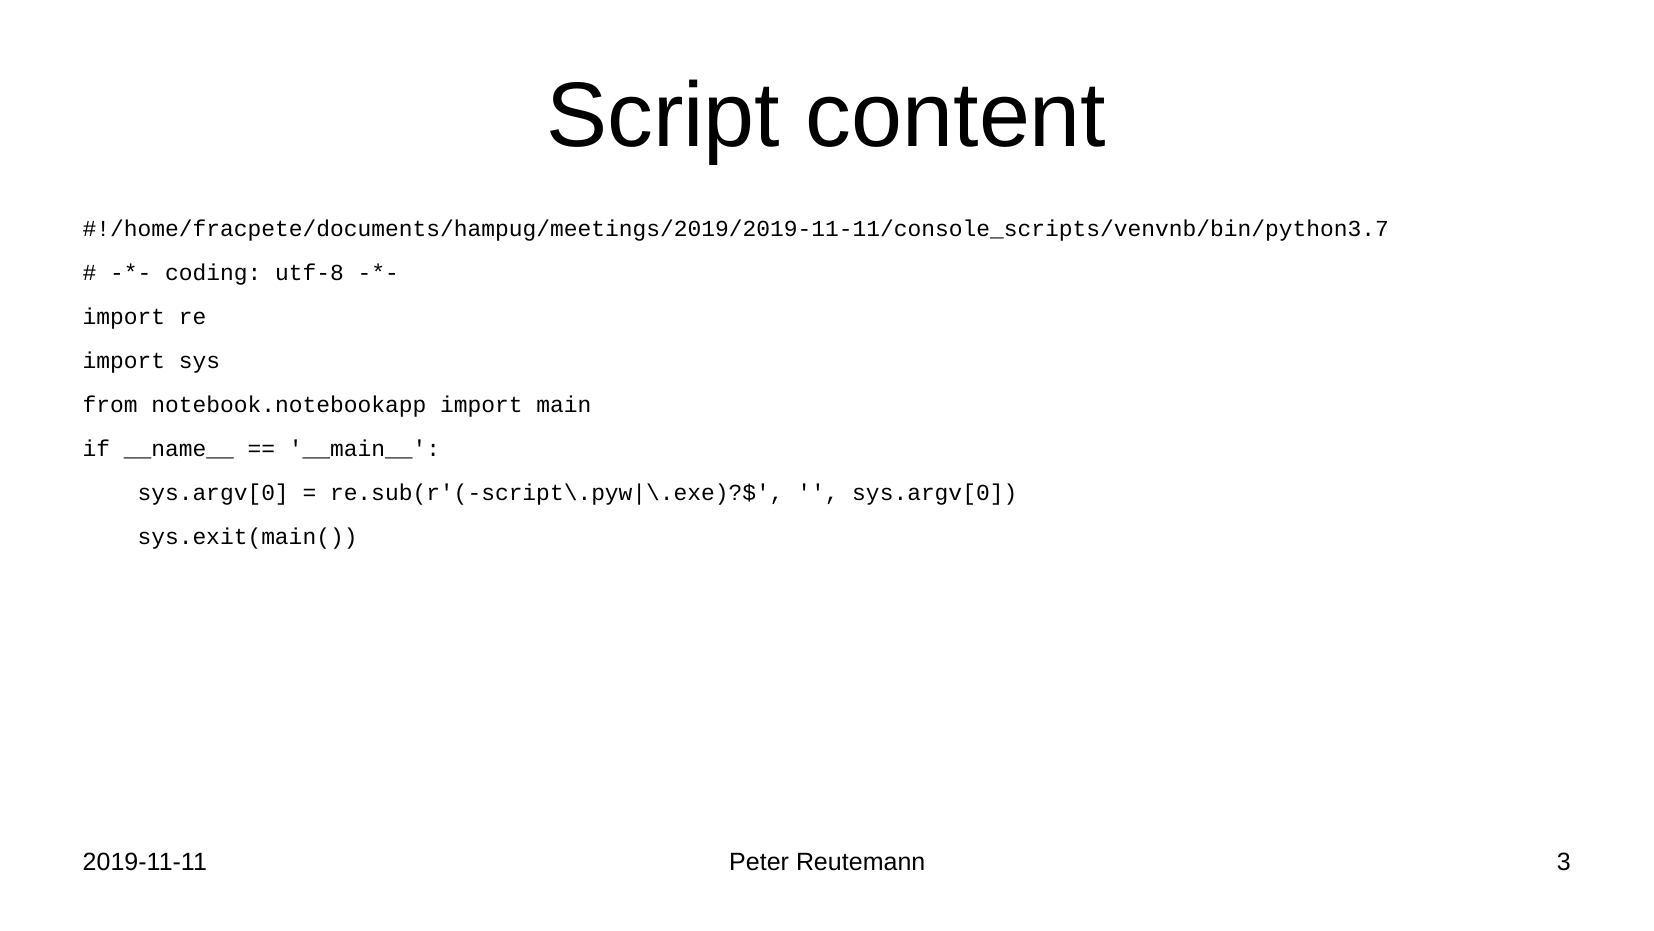

# Script content
#!/home/fracpete/documents/hampug/meetings/2019/2019-11-11/console_scripts/venvnb/bin/python3.7
# -*- coding: utf-8 -*-
import re
import sys
from notebook.notebookapp import main
if __name__ == '__main__':
 sys.argv[0] = re.sub(r'(-script\.pyw|\.exe)?$', '', sys.argv[0])
 sys.exit(main())
2019-11-11
Peter Reutemann
3